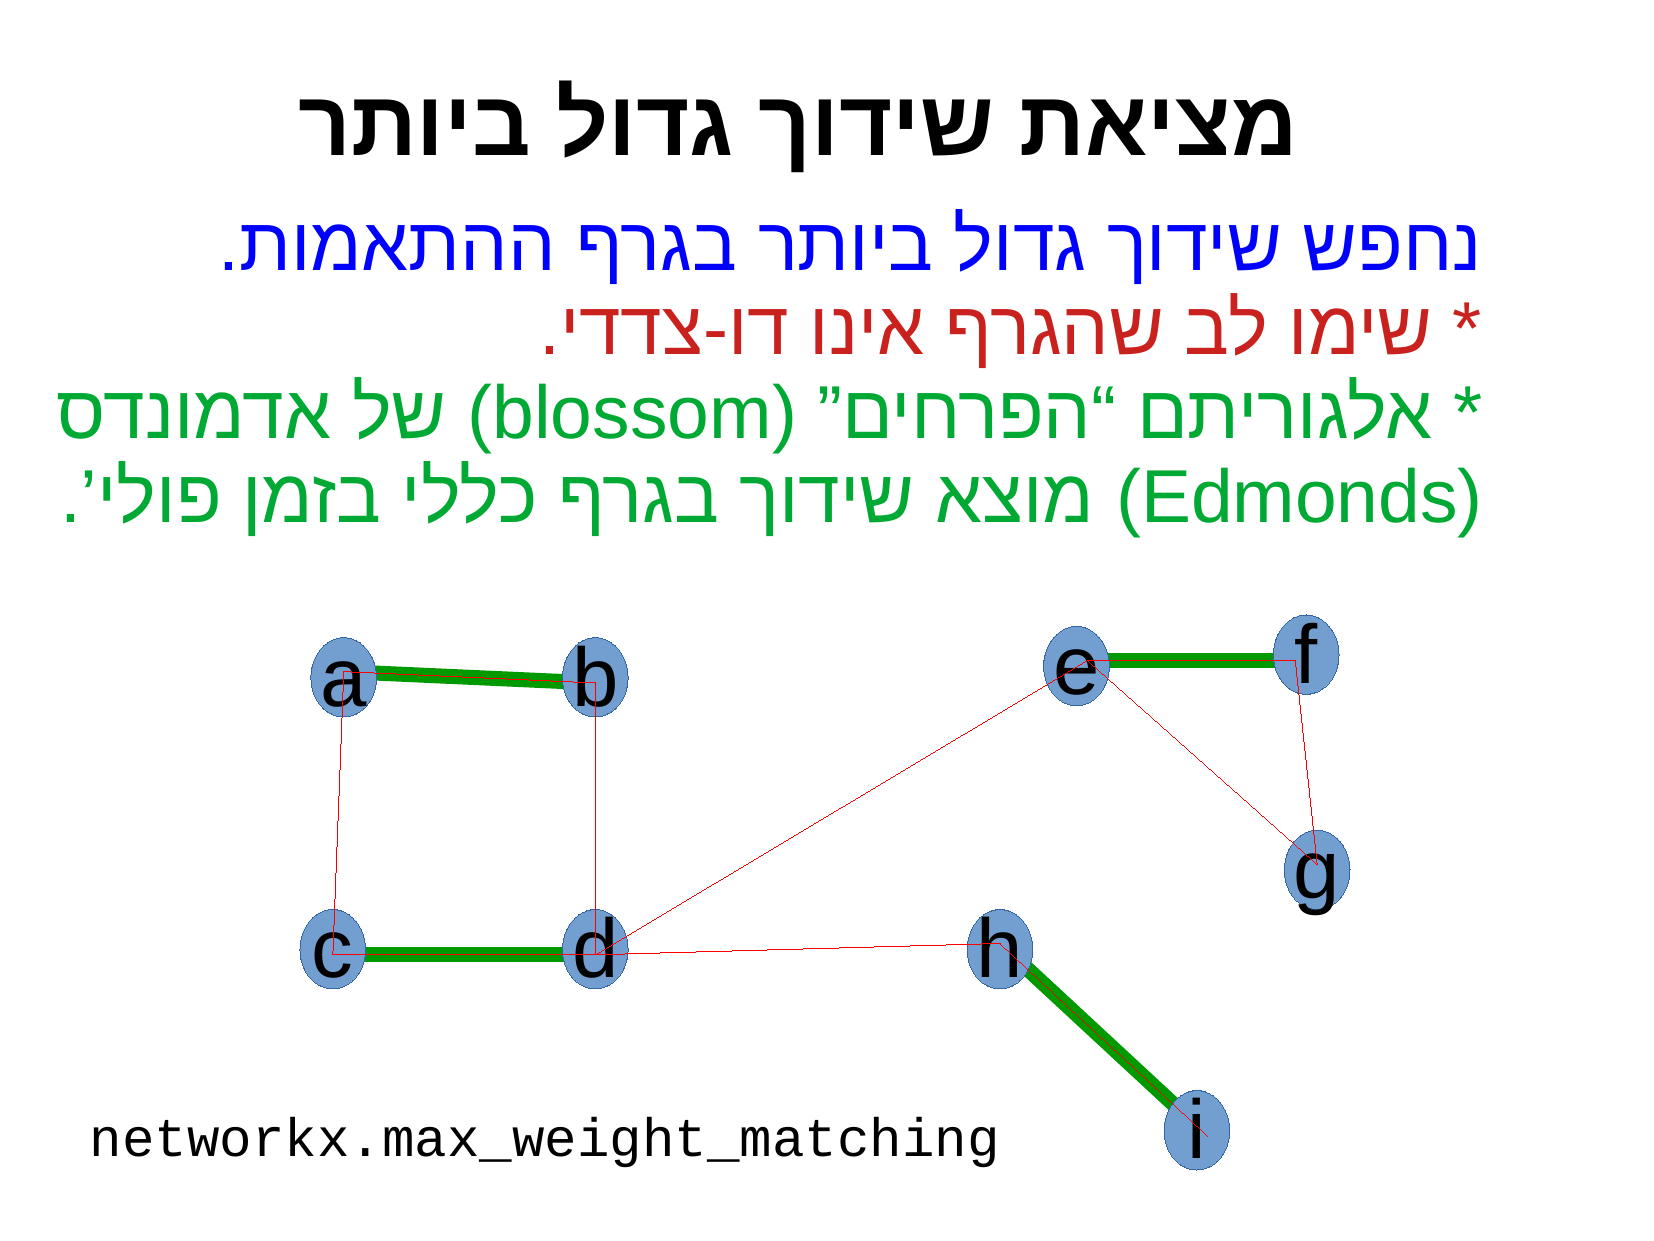

# מציאת שידוך גדול ביותר
נחפש שידוך גדול ביותר בגרף ההתאמות.
* שימו לב שהגרף אינו דו-צדדי.
* אלגוריתם “הפרחים” (blossom) של אדמונדס
(Edmonds) מוצא שידוך בגרף כללי בזמן פולי’.
f
e
a
b
g
c
d
h
i
networkx.max_weight_matching